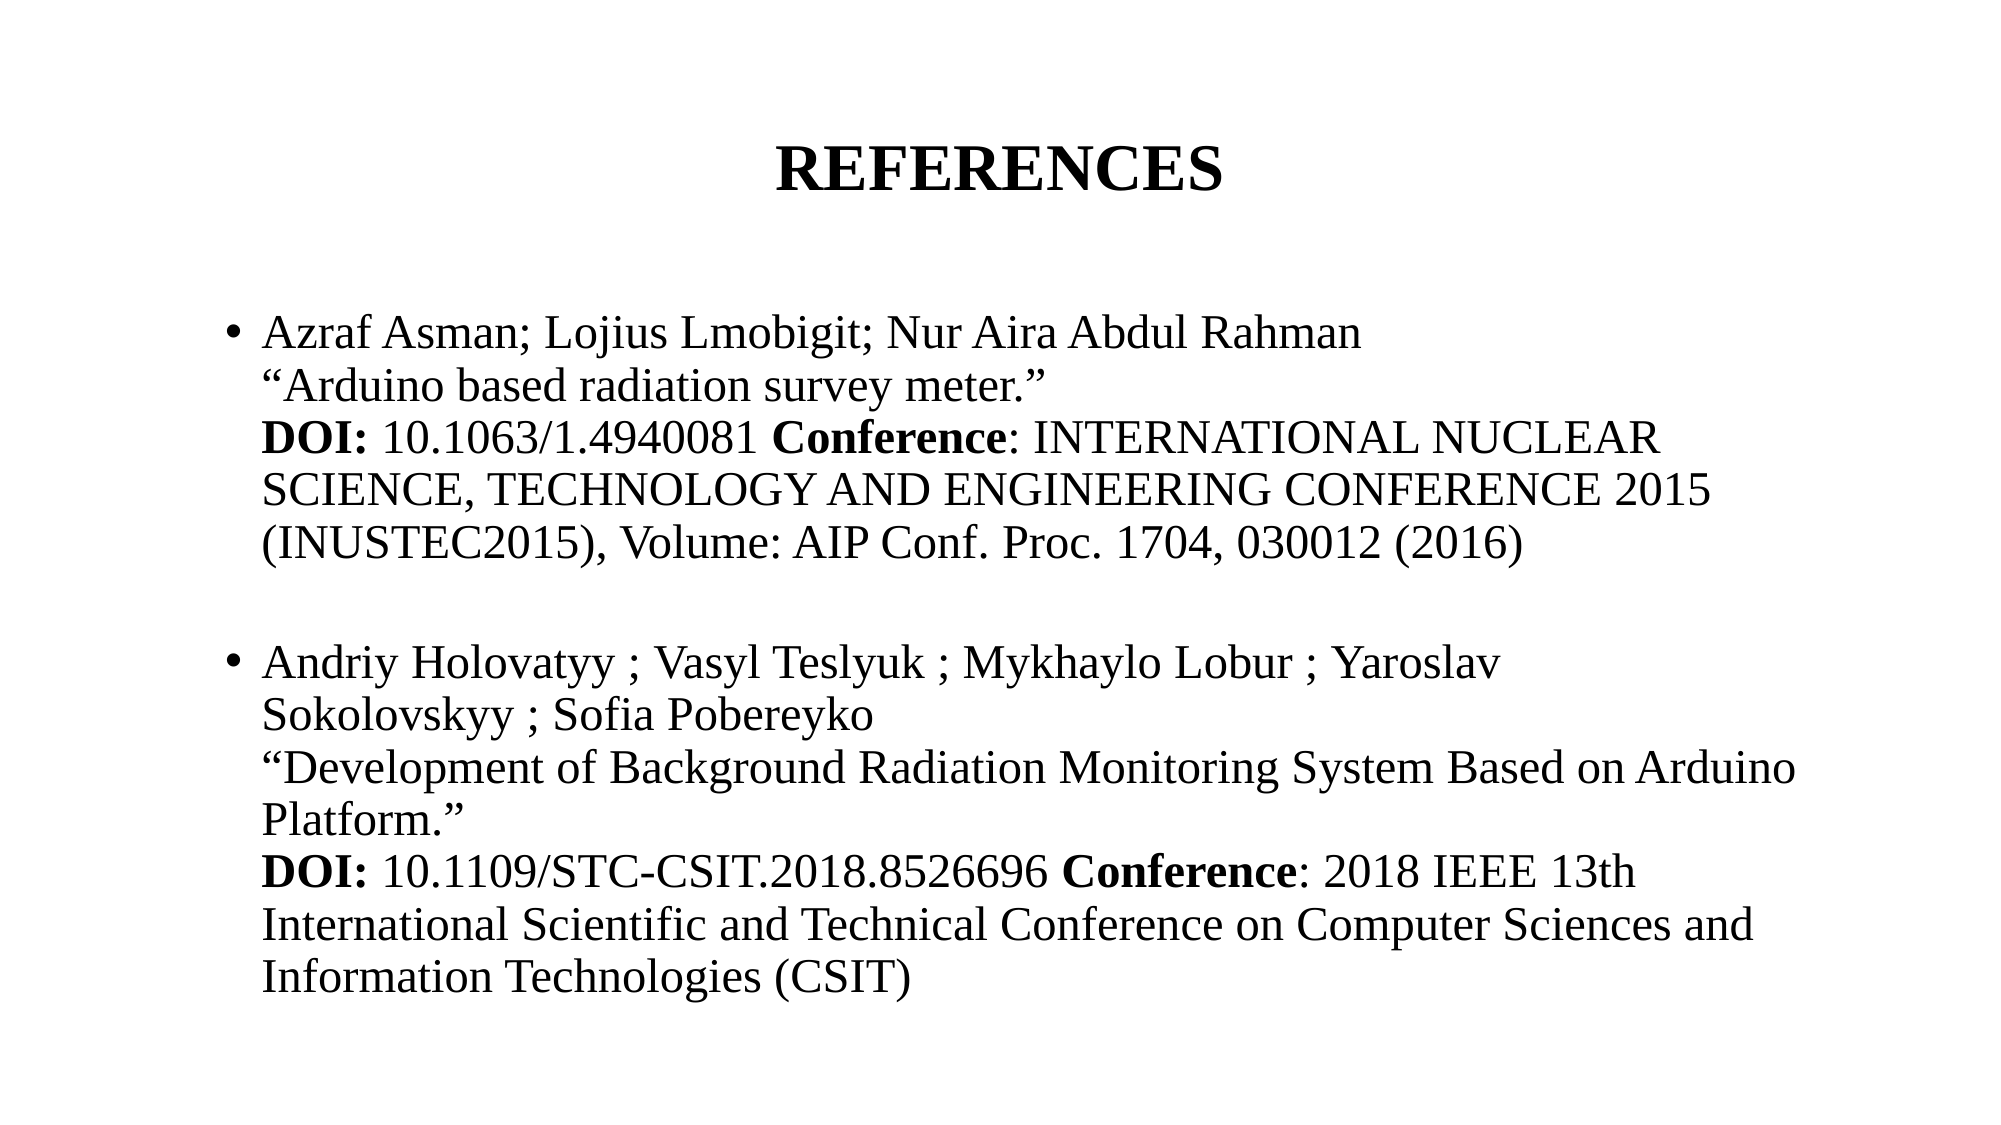

# REFERENCES
Azraf Asman; Lojius Lmobigit; Nur Aira Abdul Rahman
“Arduino based radiation survey meter.”
DOI: 10.1063/1.4940081 Conference: INTERNATIONAL NUCLEAR SCIENCE, TECHNOLOGY AND ENGINEERING CONFERENCE 2015 (INUSTEC2015), Volume: AIP Conf. Proc. 1704, 030012 (2016)
Andriy Holovatyy ; Vasyl Teslyuk ; Mykhaylo Lobur ; Yaroslav Sokolovskyy ; Sofia Pobereyko
“Development of Background Radiation Monitoring System Based on Arduino Platform.”
DOI: 10.1109/STC-CSIT.2018.8526696 Conference: 2018 IEEE 13th International Scientific and Technical Conference on Computer Sciences and Information Technologies (CSIT)